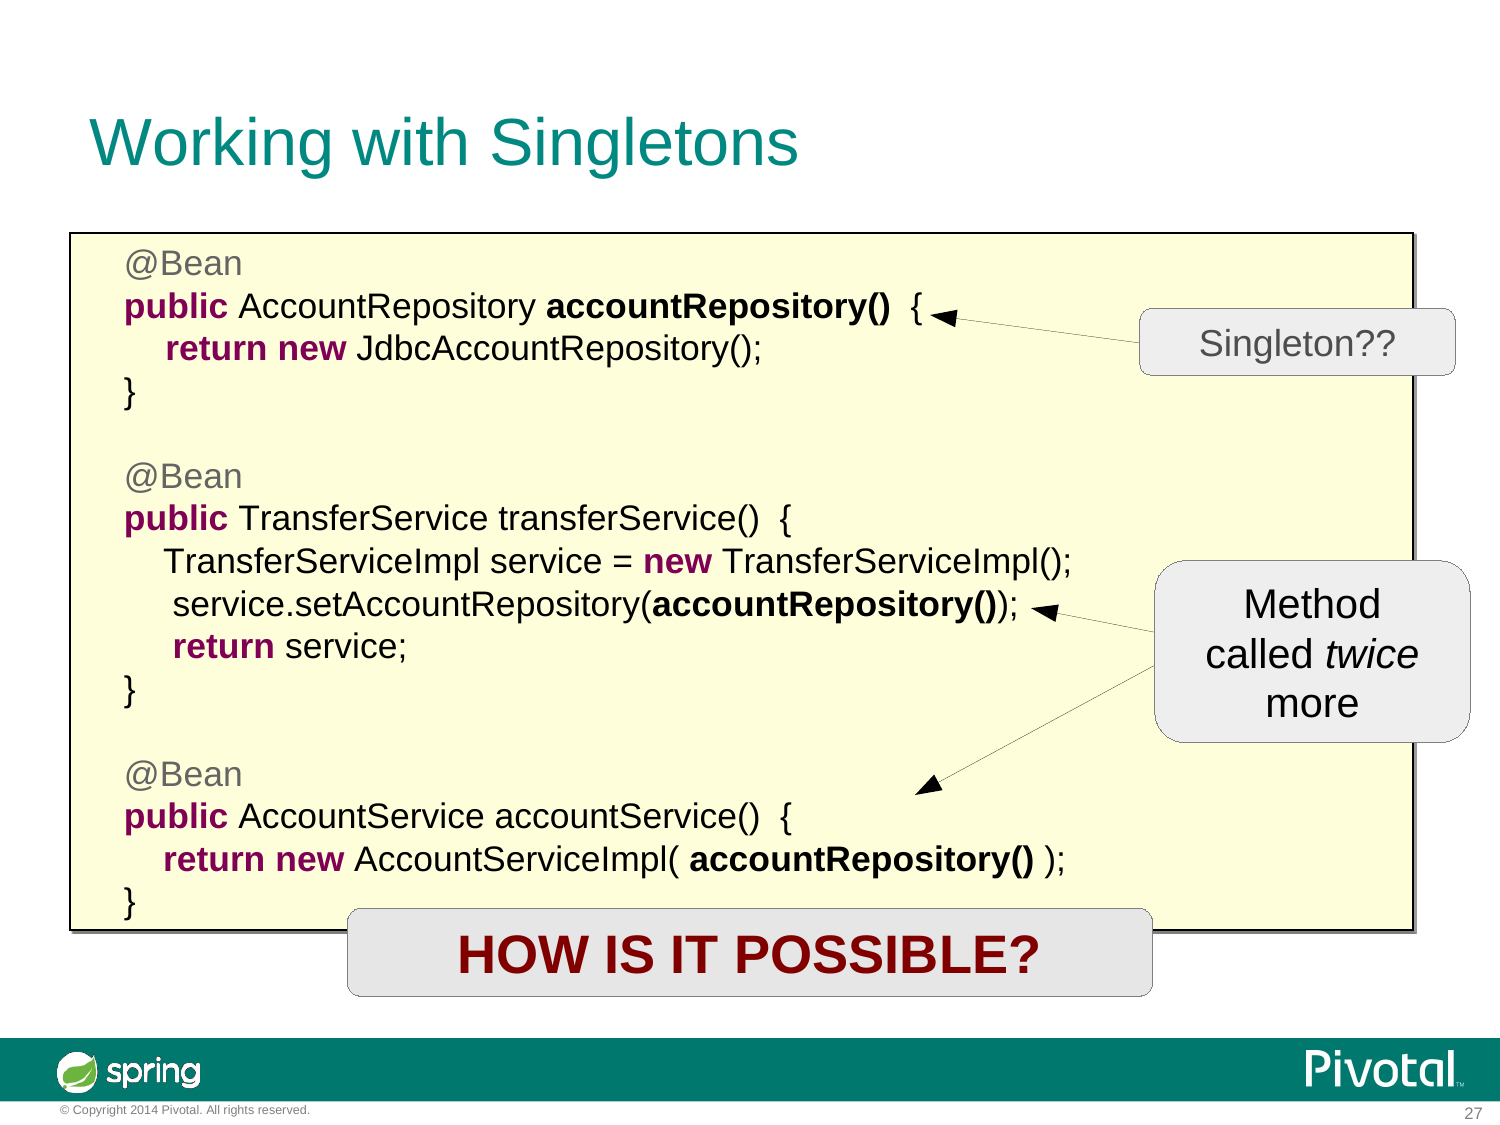

# Working with Singletons
 @Bean
 public AccountRepository accountRepository() {
		 return new JdbcAccountRepository();
 }
 @Bean
 public TransferService transferService() {
 TransferServiceImpl service = new TransferServiceImpl();
 service.setAccountRepository(accountRepository());
 return service;
 }
 @Bean
 public AccountService accountService() {
 return new AccountServiceImpl( accountRepository() );
 }
singleton is the default scope
Singleton??
Method
called twice
more
HOW IS IT POSSIBLE?